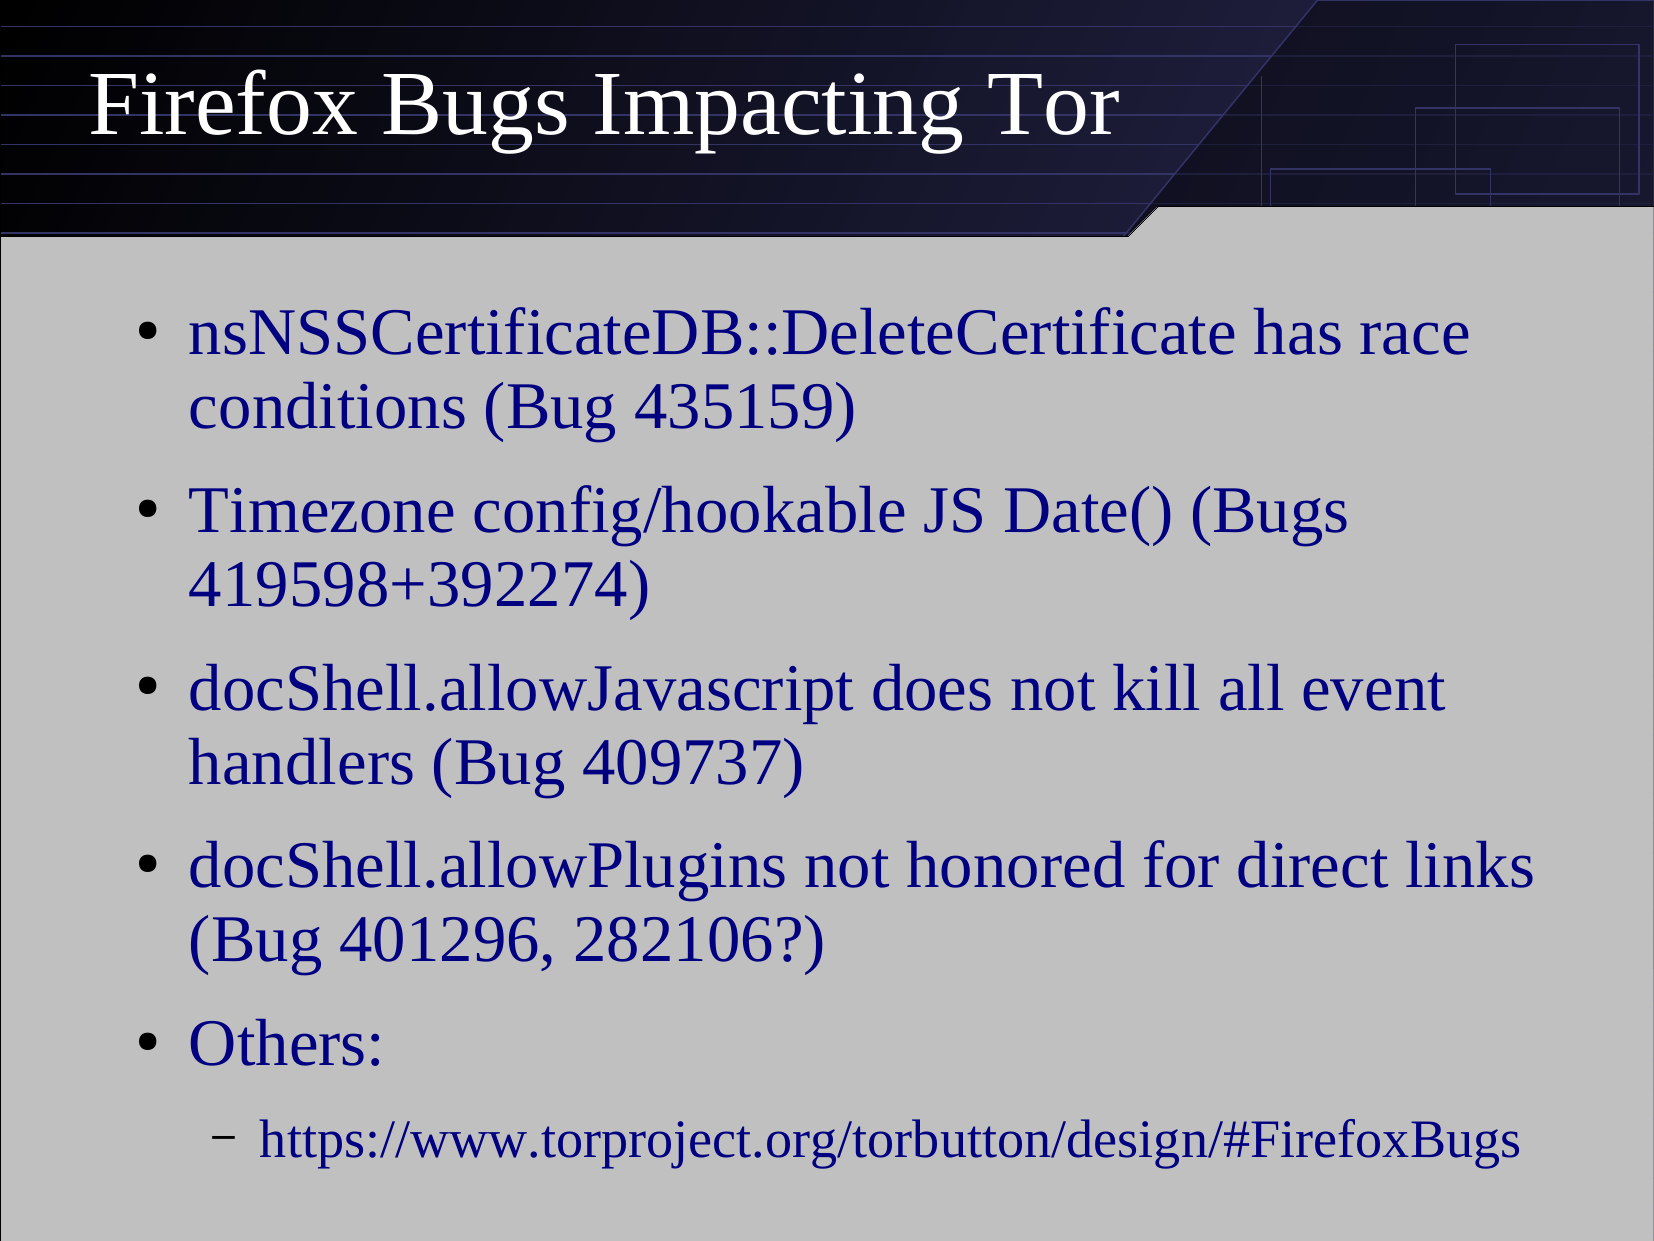

# Firefox Bugs Impacting Tor
nsNSSCertificateDB::DeleteCertificate has race conditions (Bug 435159)
Timezone config/hookable JS Date() (Bugs 419598+392274)
docShell.allowJavascript does not kill all event handlers (Bug 409737)
docShell.allowPlugins not honored for direct links (Bug 401296, 282106?)
Others:
https://www.torproject.org/torbutton/design/#FirefoxBugs